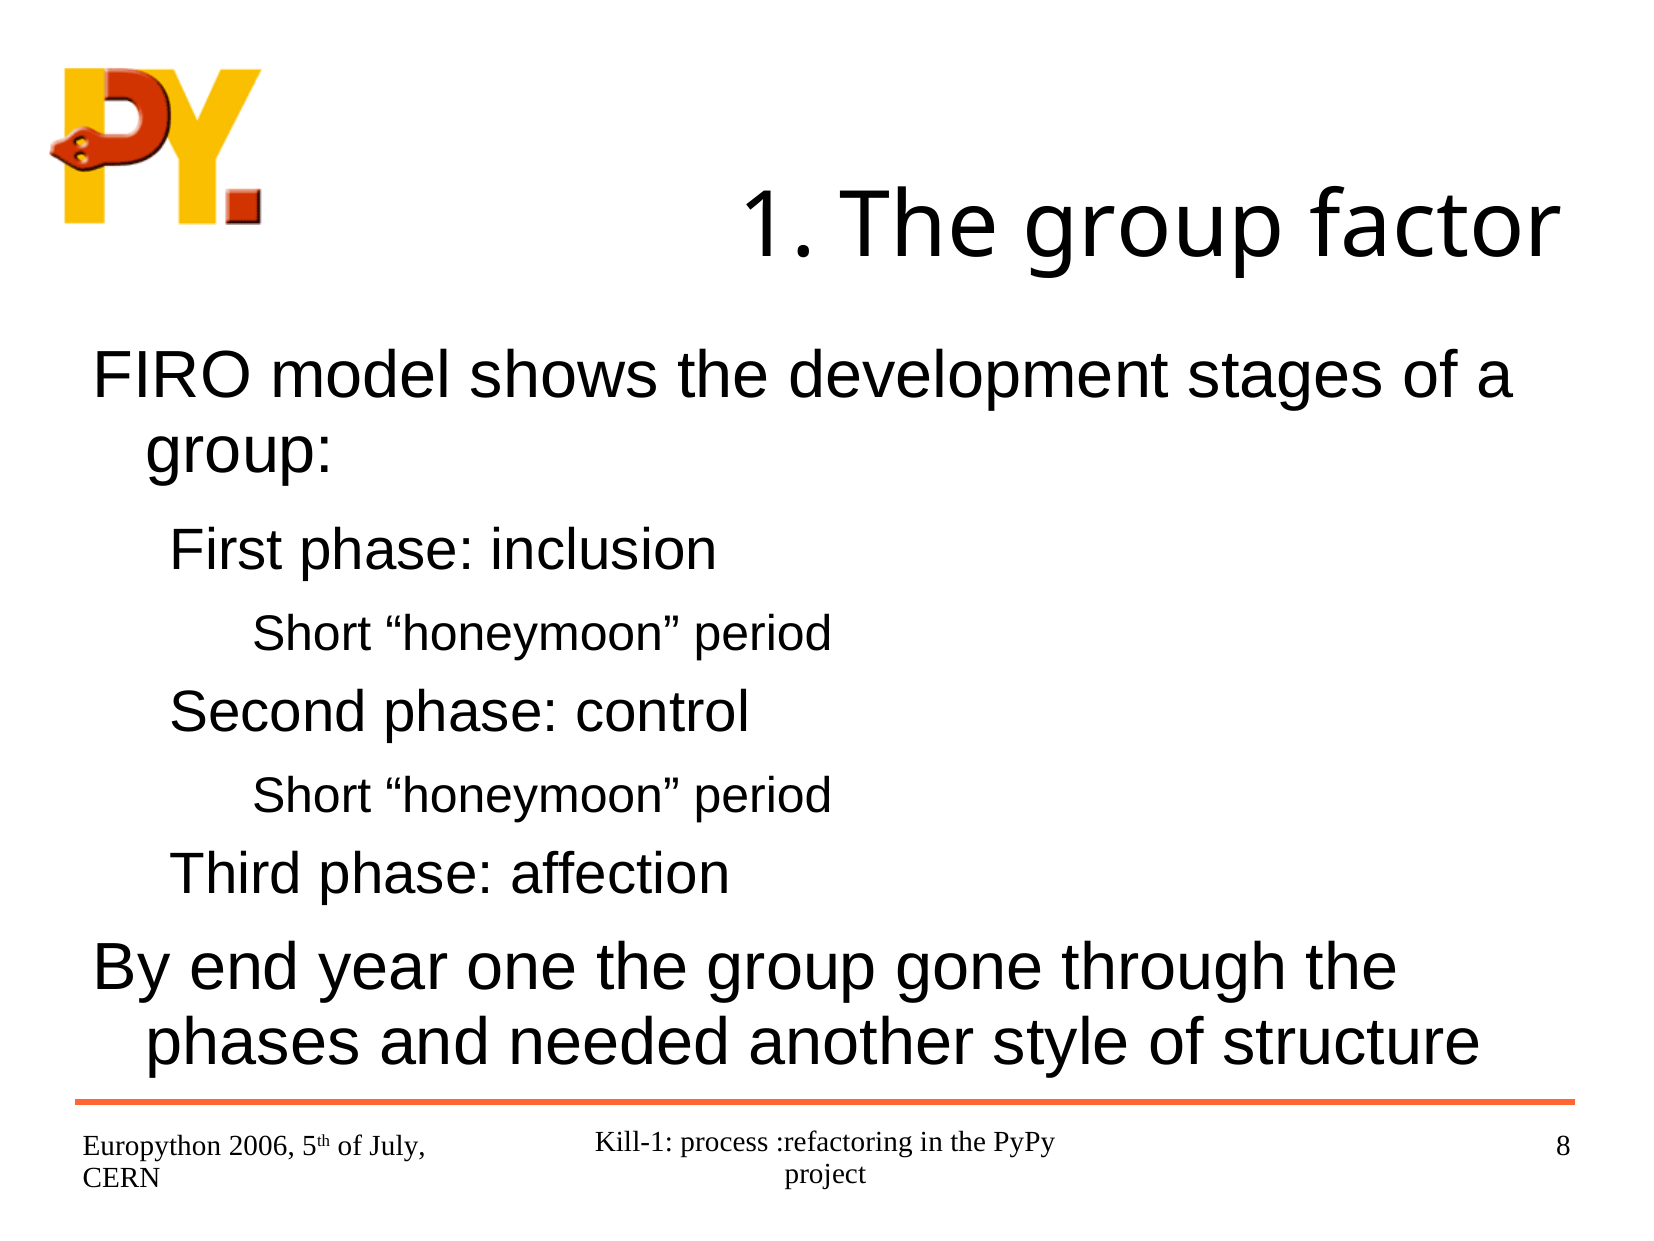

# 1. The group factor
FIRO model shows the development stages of a group:
First phase: inclusion
Short “honeymoon” period
Second phase: control
Short “honeymoon” period
Third phase: affection
By end year one the group gone through the phases and needed another style of structure
PyPy: A Case Study of a F/OSS Community
Brussels, 2005-12-08
8